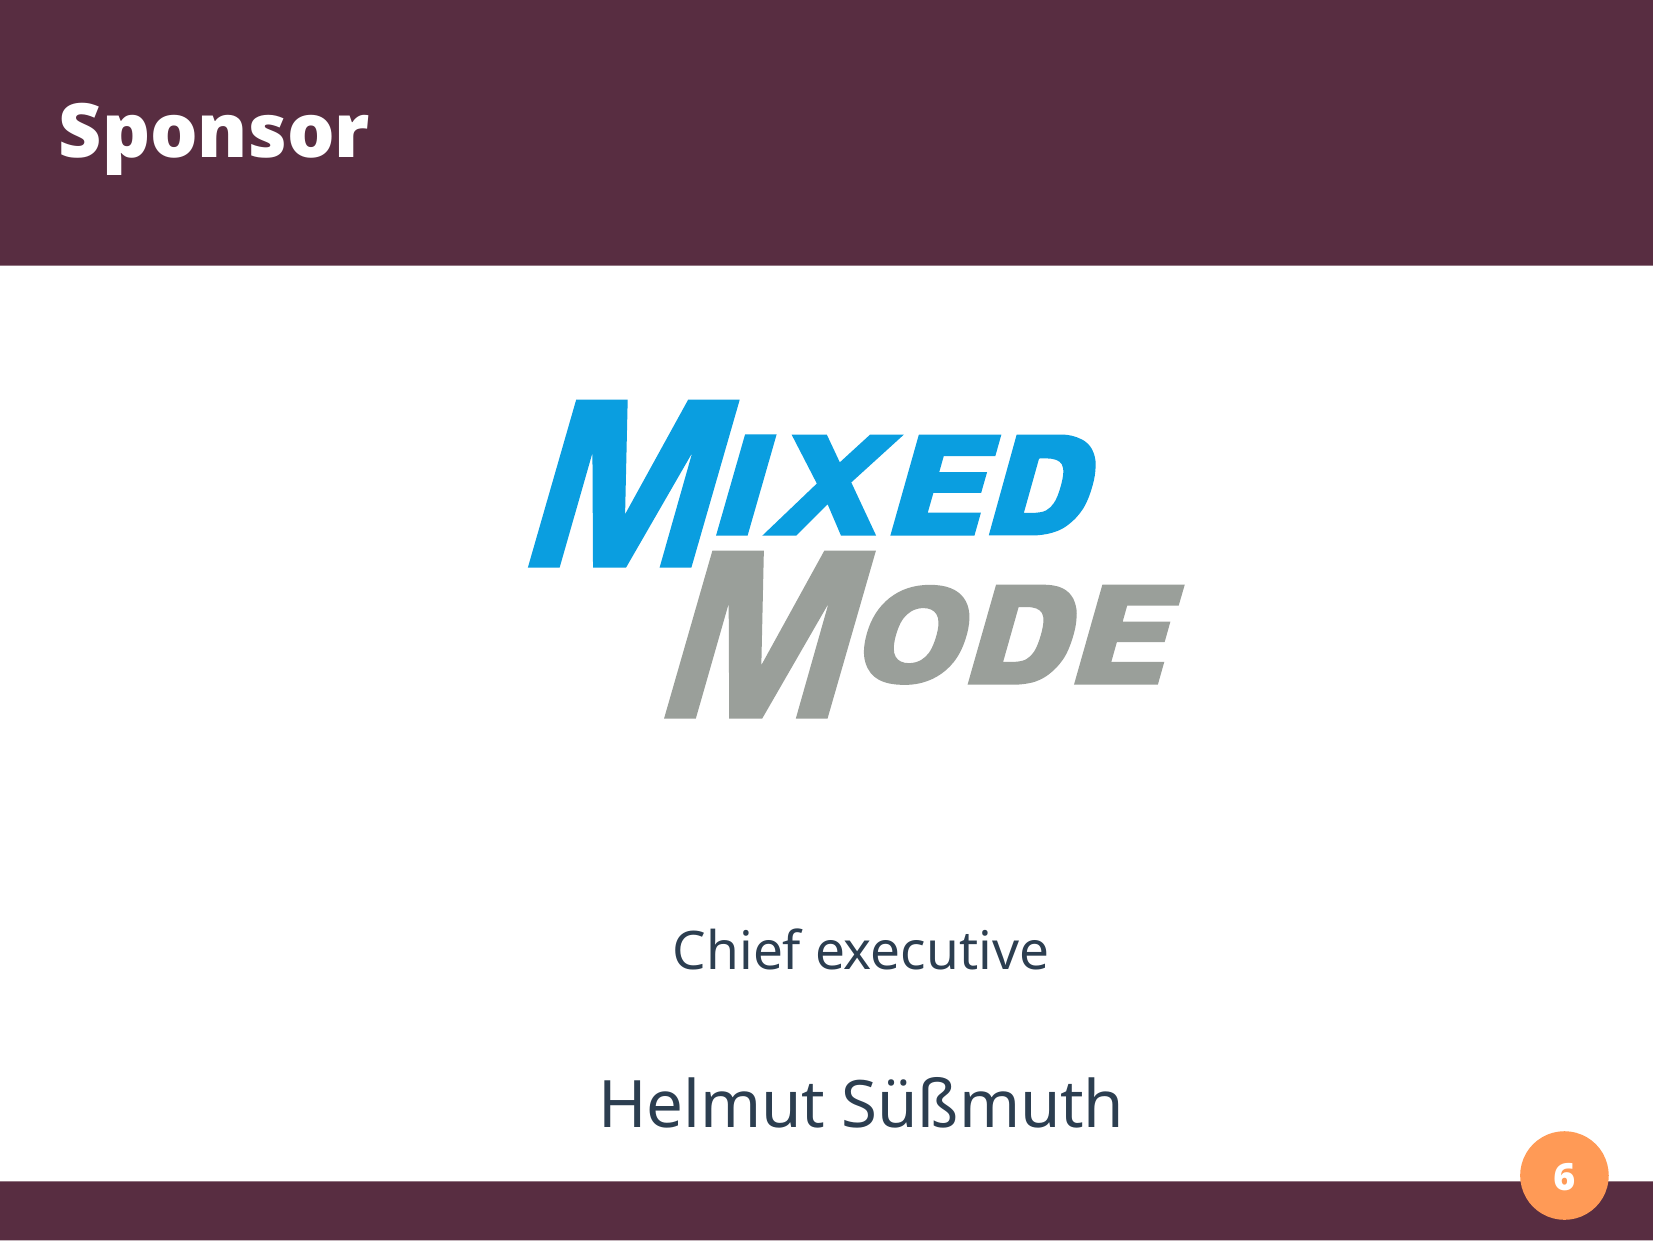

# Sponsor
Chief executive
Helmut Süßmuth
6